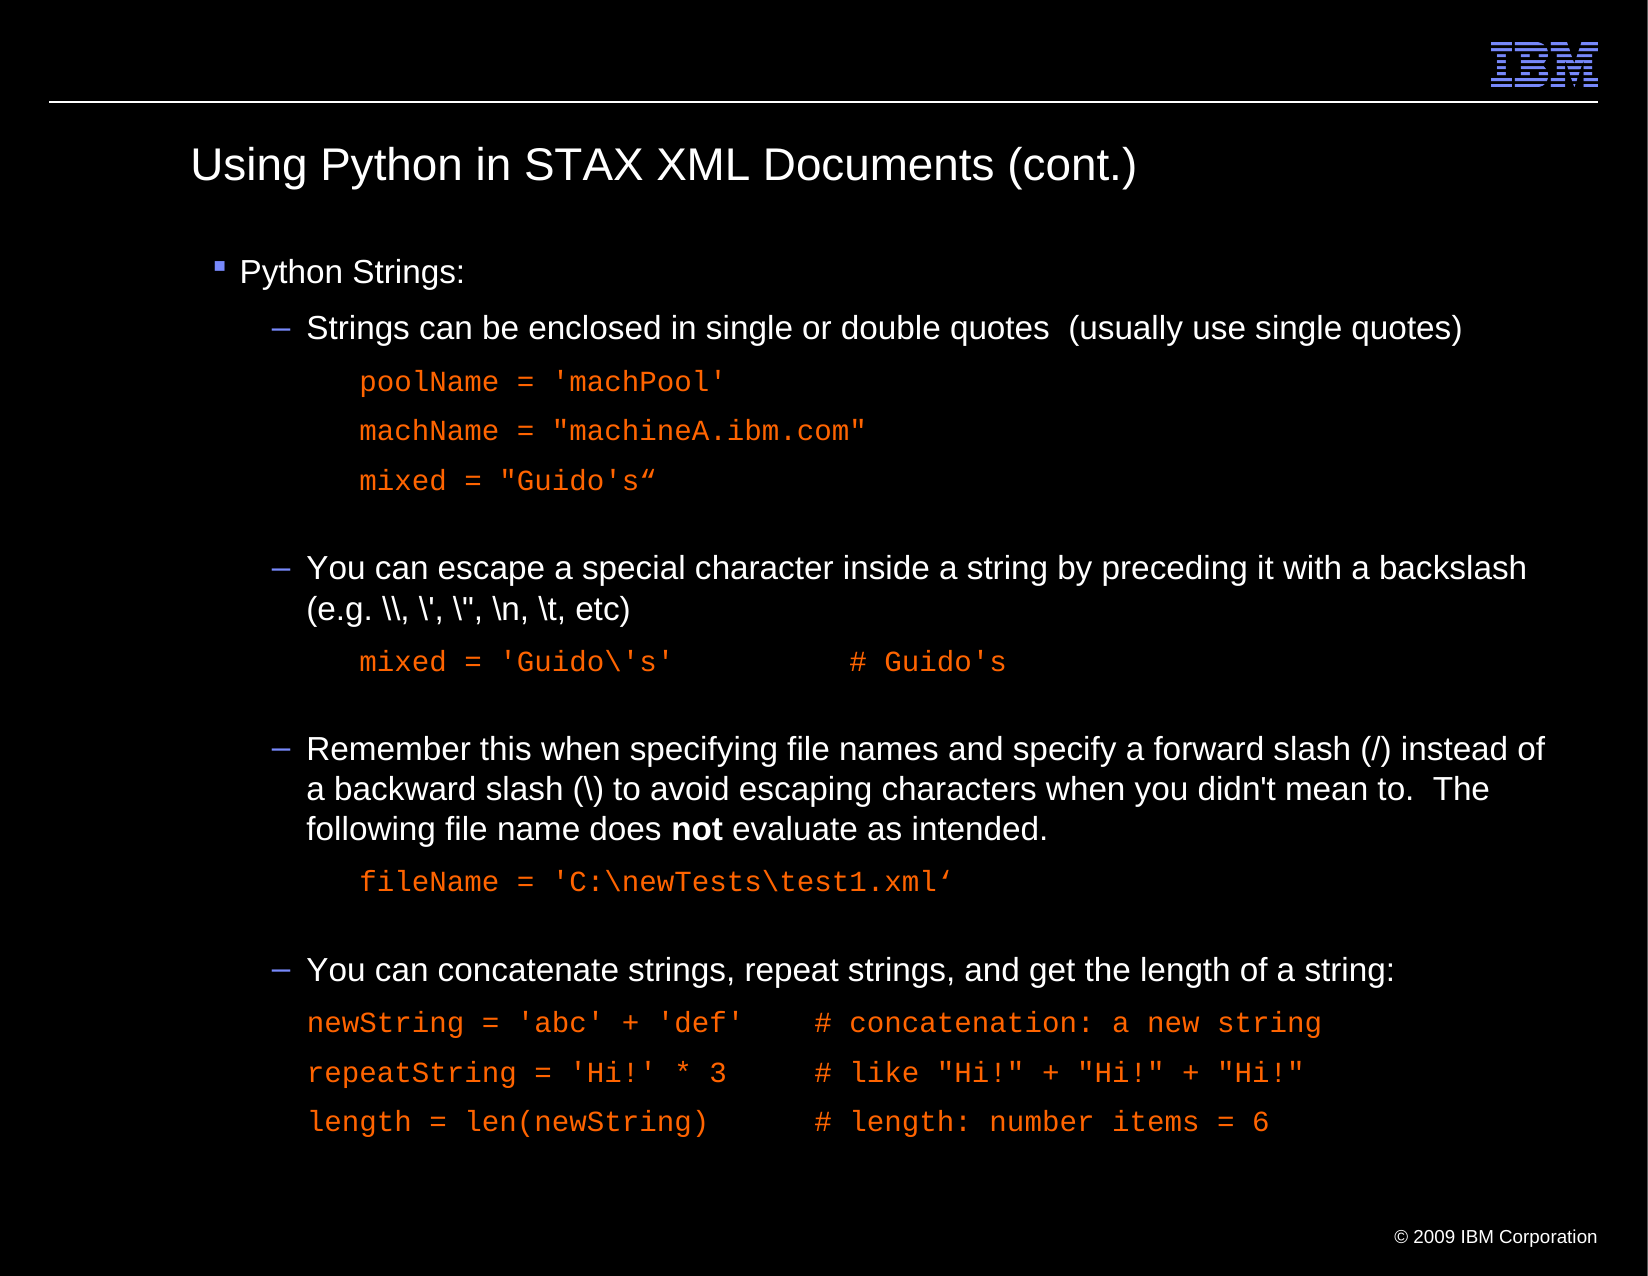

# Using Python in STAX XML Documents (cont.)
Python Strings:
Strings can be enclosed in single or double quotes (usually use single quotes)
 poolName = 'machPool'
 machName = "machineA.ibm.com"
 mixed = "Guido's“
You can escape a special character inside a string by preceding it with a backslash (e.g. \\, \', \", \n, \t, etc)
 mixed = 'Guido\'s' # Guido's
Remember this when specifying file names and specify a forward slash (/) instead of a backward slash (\) to avoid escaping characters when you didn't mean to. The following file name does not evaluate as intended.
 fileName = 'C:\newTests\test1.xml‘
You can concatenate strings, repeat strings, and get the length of a string:
 newString = 'abc' + 'def' # concatenation: a new string
 repeatString = 'Hi!' * 3 # like "Hi!" + "Hi!" + "Hi!"
 length = len(newString) # length: number items = 6